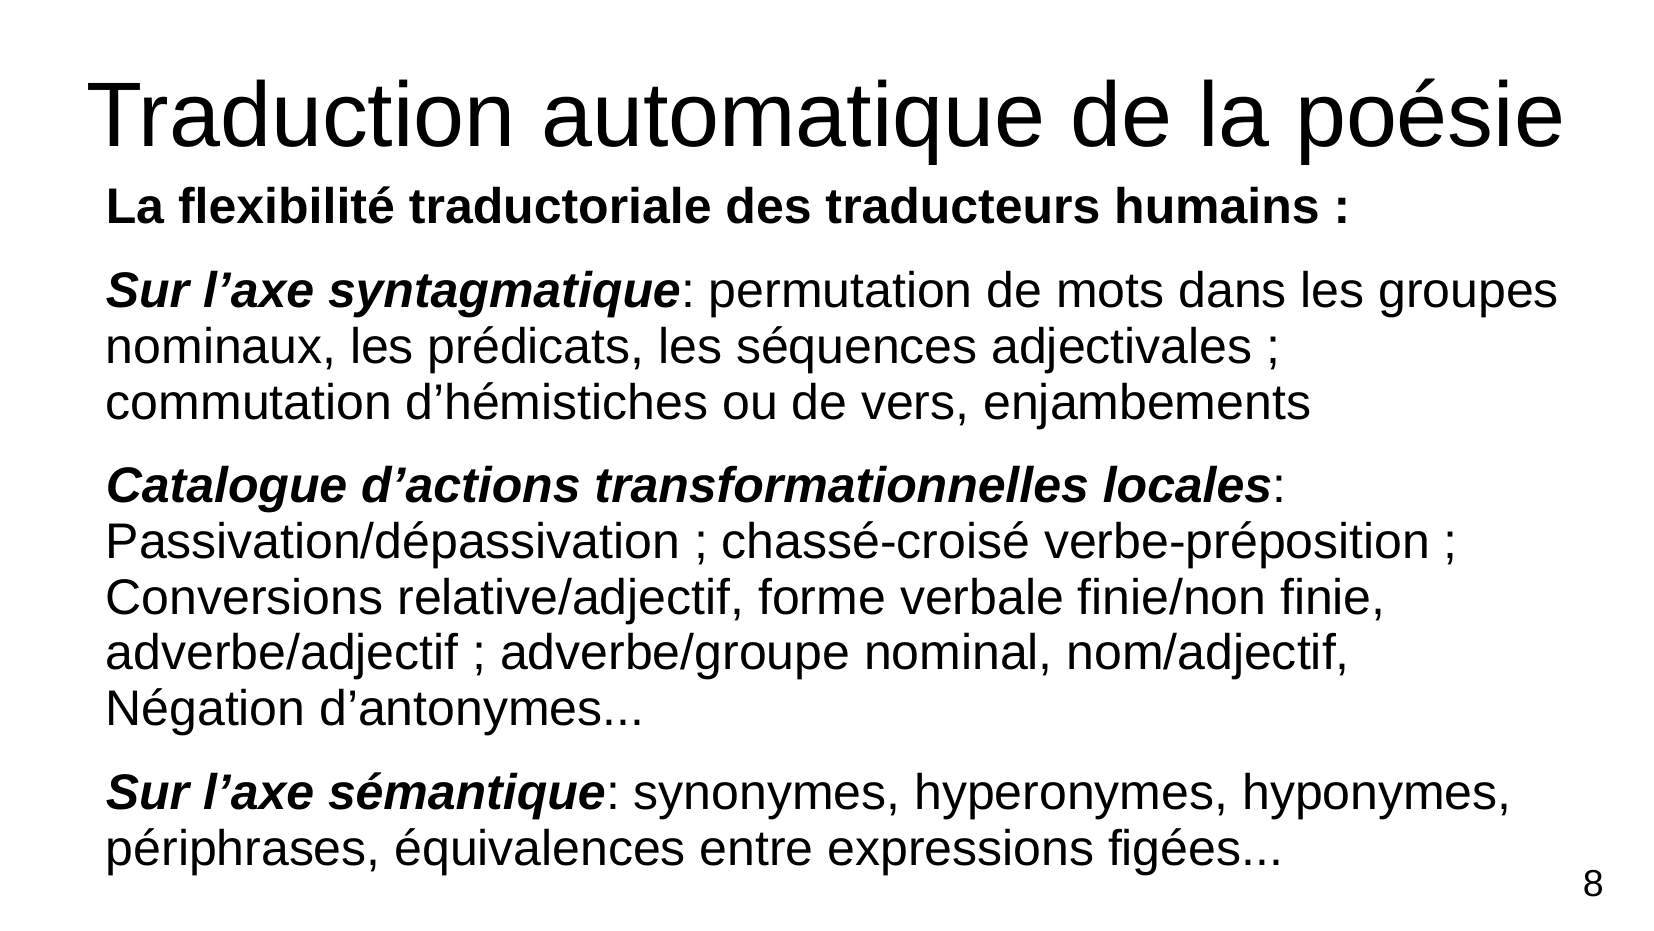

# Traduction automatique de la poésie
La flexibilité traductoriale des traducteurs humains :
Sur l’axe syntagmatique: permutation de mots dans les groupes nominaux, les prédicats, les séquences adjectivales ; commutation d’hémistiches ou de vers, enjambements
Catalogue d’actions transformationnelles locales:
Passivation/dépassivation ; chassé-croisé verbe-préposition ;
Conversions relative/adjectif, forme verbale finie/non finie, adverbe/adjectif ; adverbe/groupe nominal, nom/adjectif,
Négation d’antonymes...
Sur l’axe sémantique: synonymes, hyperonymes, hyponymes, périphrases, équivalences entre expressions figées...